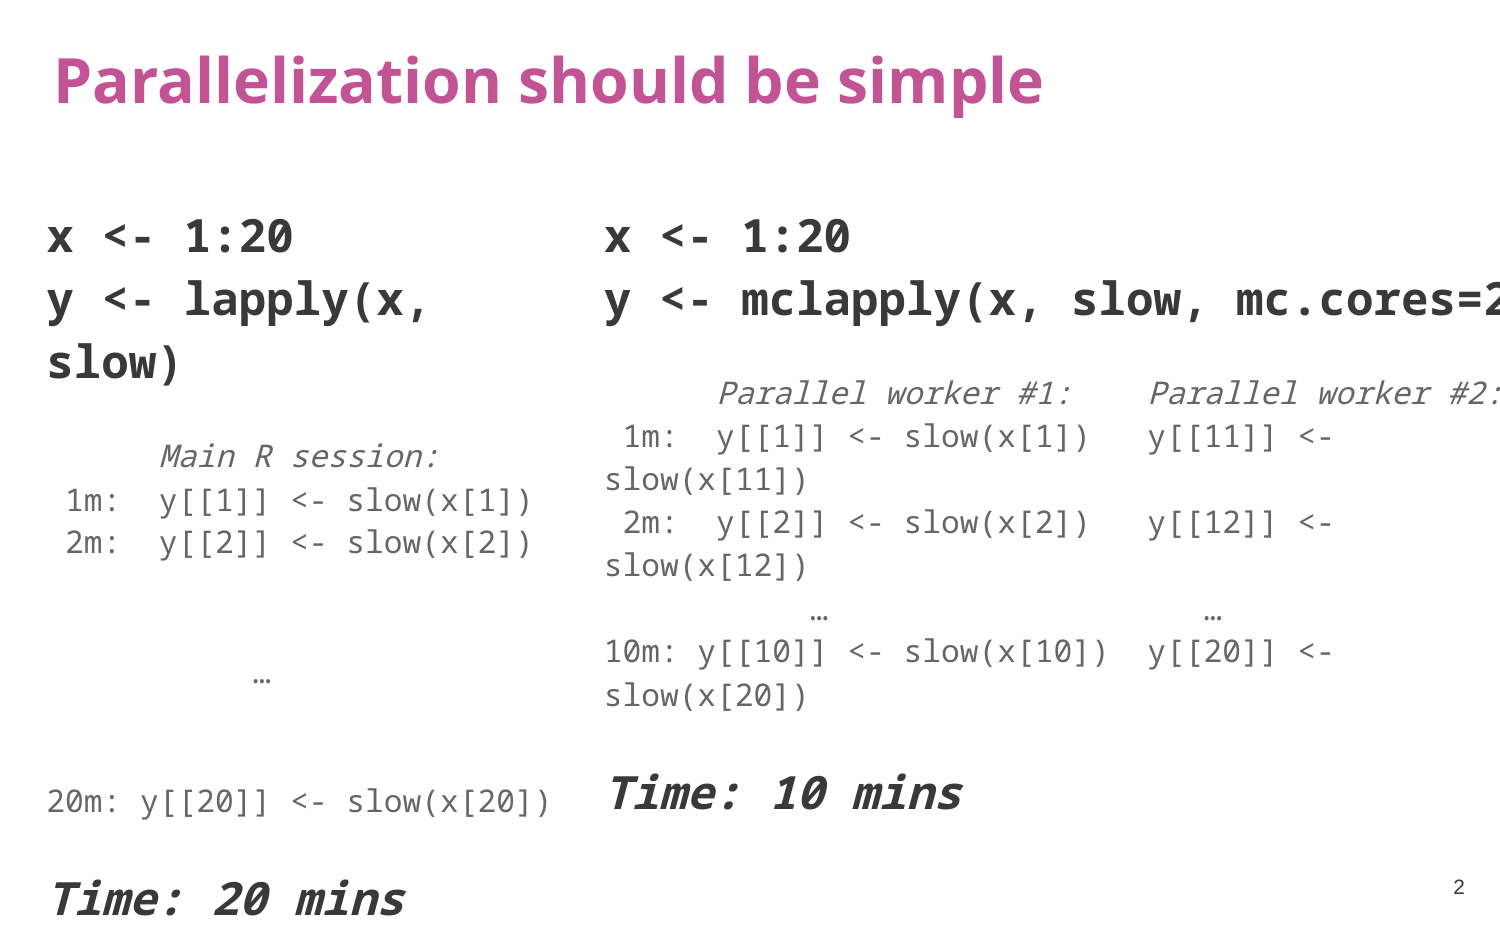

# Parallelization should be simple
x <- 1:20
y <- lapply(x, slow)
 Main R session:
 1m: y[[1]] <- slow(x[1])
 2m: y[[2]] <- slow(x[2])
 …
20m: y[[20]] <- slow(x[20])
Time: 20 mins
x <- 1:20
y <- mclapply(x, slow, mc.cores=2)
 Parallel worker #1: Parallel worker #2:
 1m: y[[1]] <- slow(x[1]) y[[11]] <- slow(x[11])
 2m: y[[2]] <- slow(x[2]) y[[12]] <- slow(x[12])
 … …
10m: y[[10]] <- slow(x[10]) y[[20]] <- slow(x[20])
Time: 10 mins